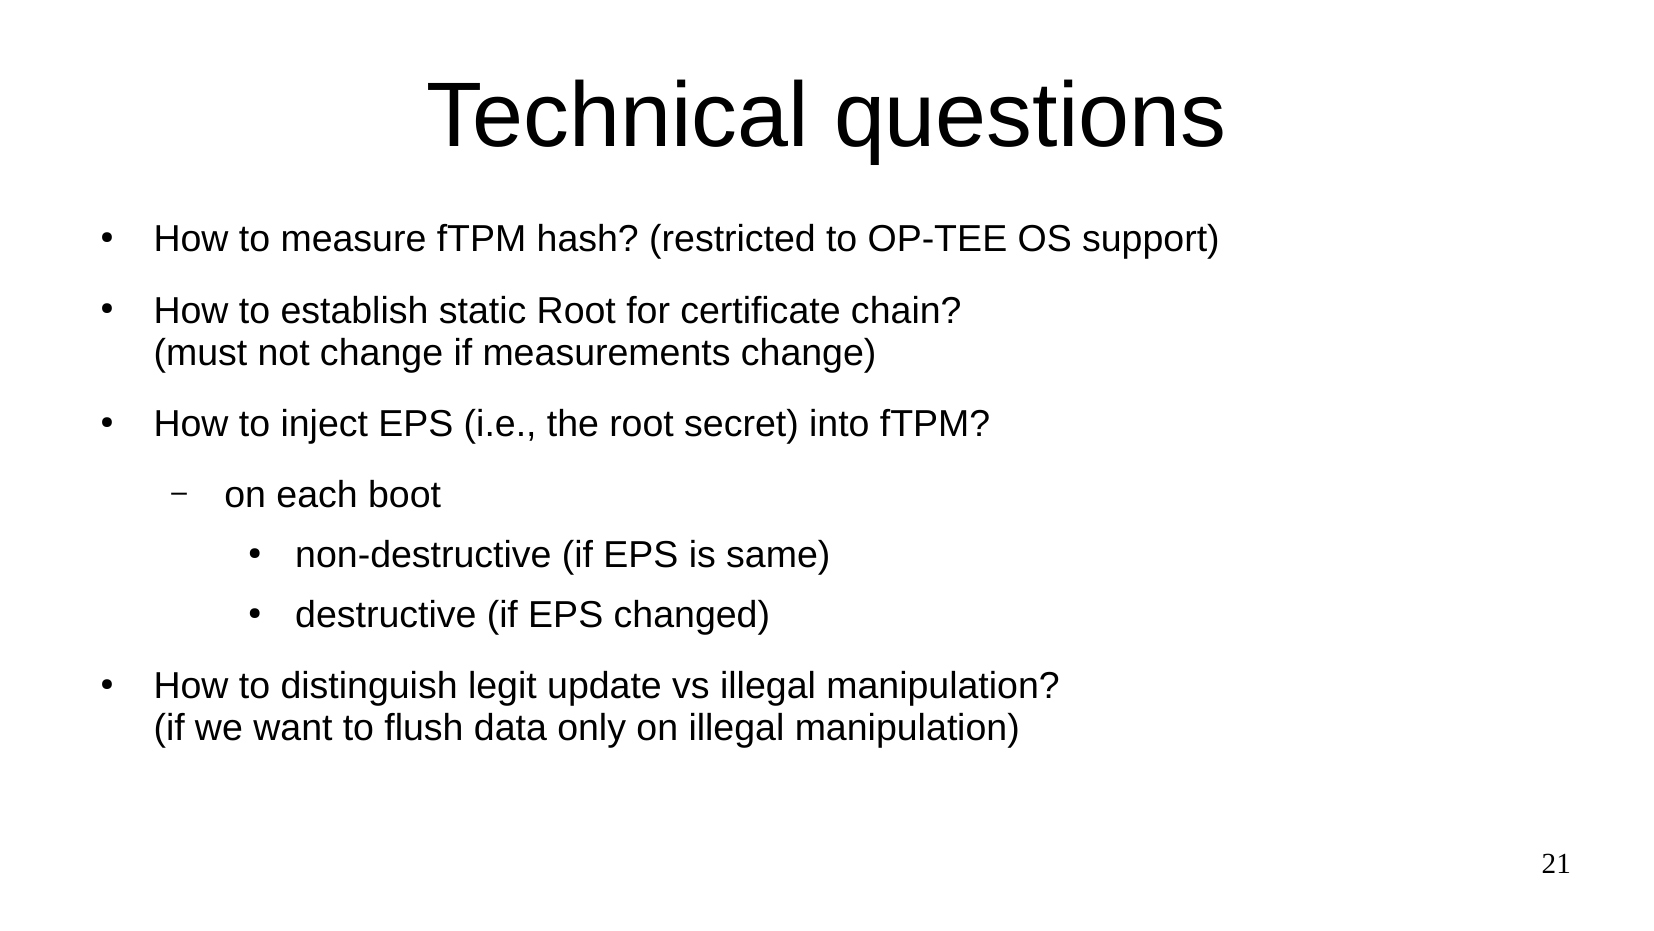

# Technical questions
How to measure fTPM hash? (restricted to OP-TEE OS support)
How to establish static Root for certificate chain?
(must not change if measurements change)
How to inject EPS (i.e., the root secret) into fTPM?
on each boot
non-destructive (if EPS is same)
destructive (if EPS changed)
How to distinguish legit update vs illegal manipulation?
(if we want to flush data only on illegal manipulation)
21